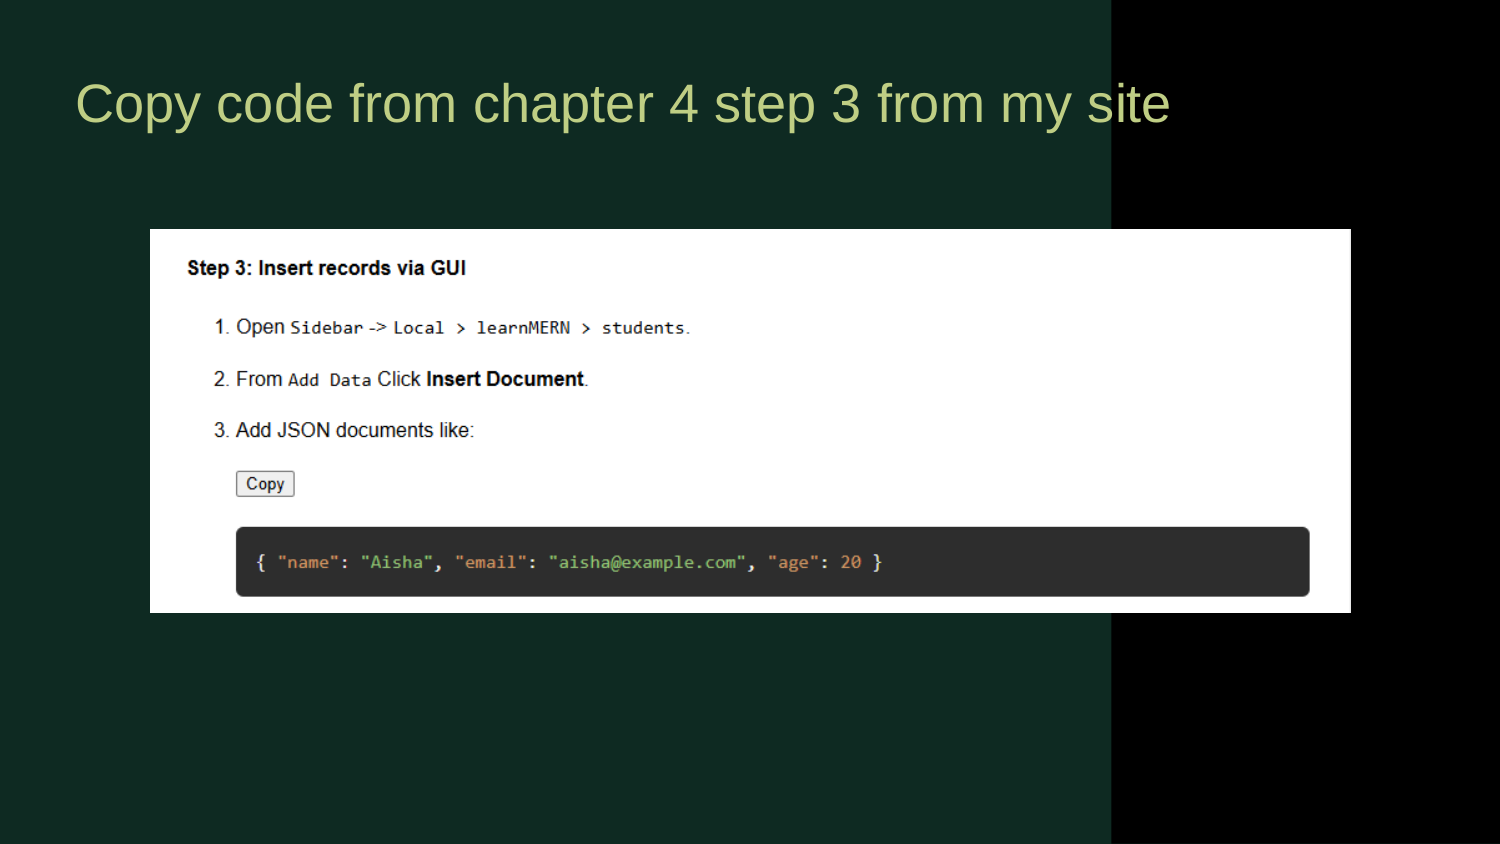

# Copy code from chapter 4 step 3 from my site